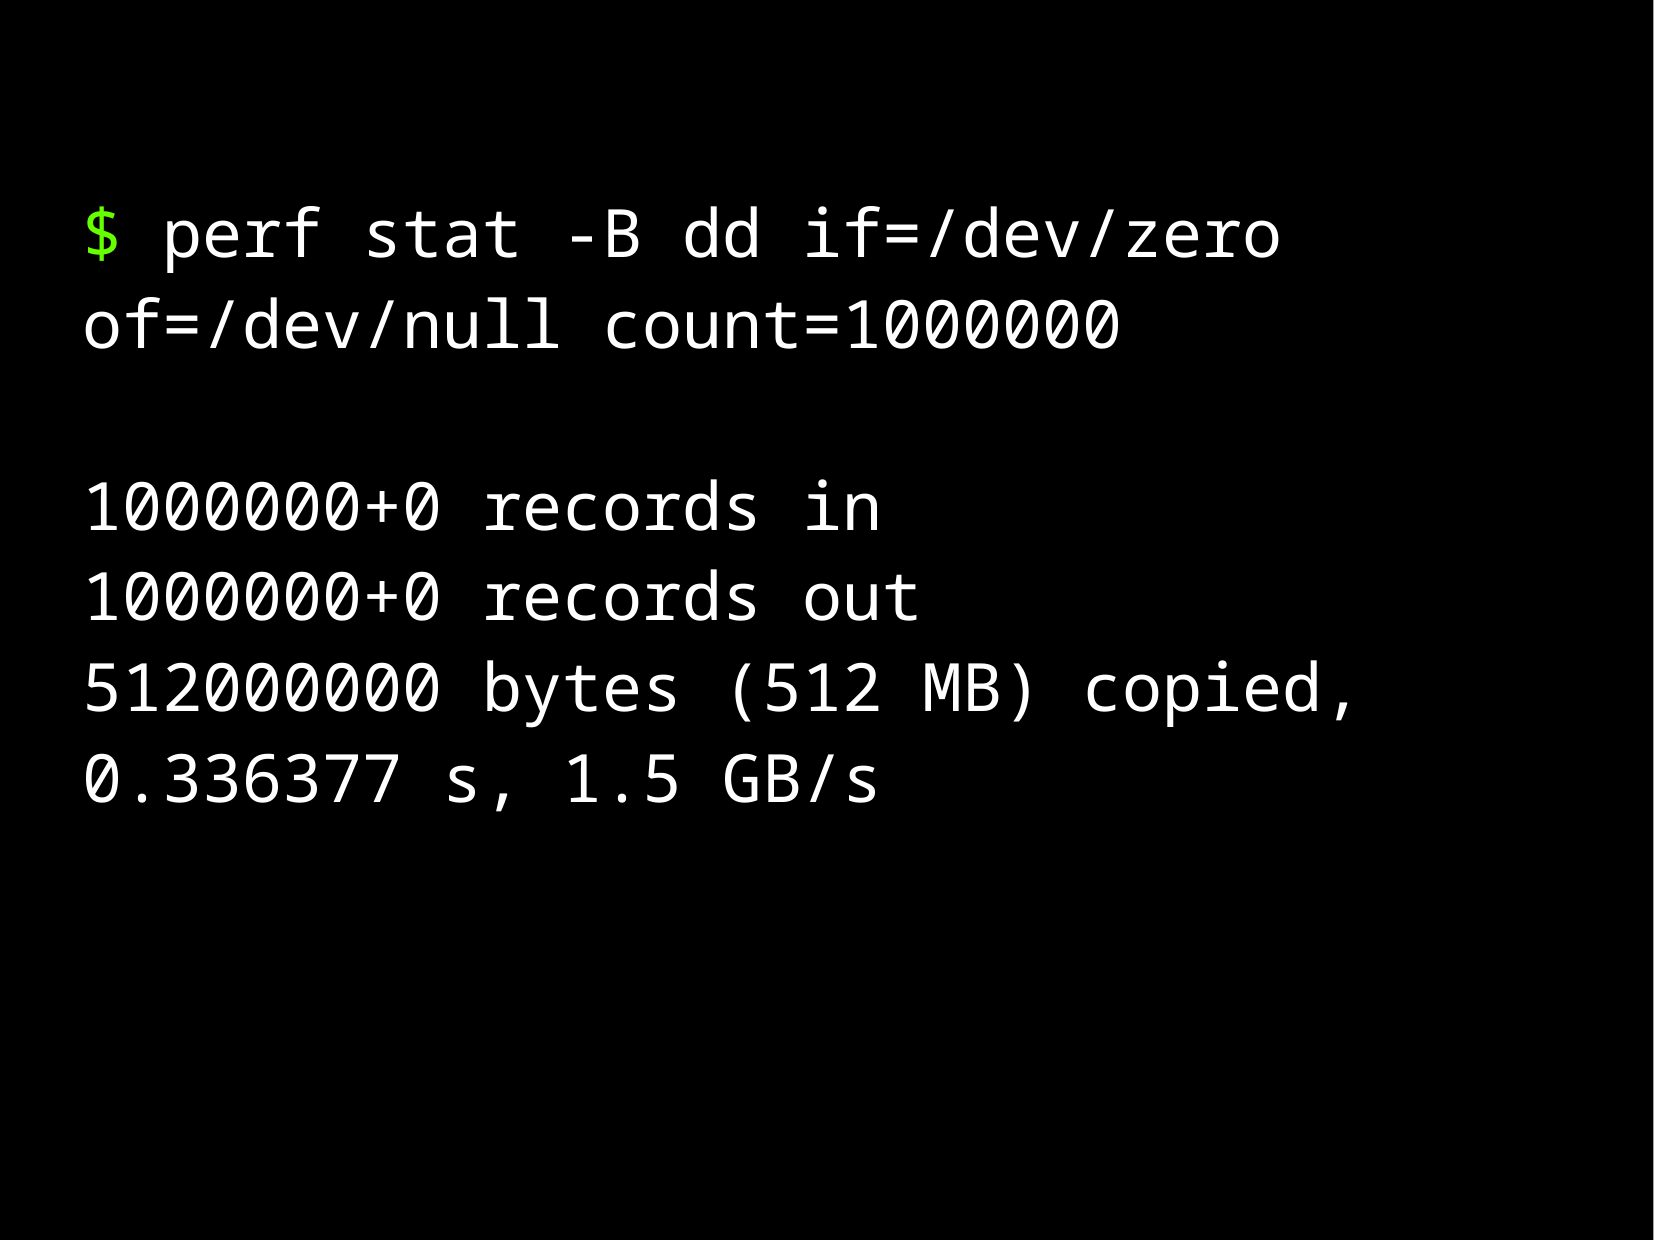

# $ perf stat -B dd if=/dev/zero of=/dev/null count=1000000
1000000+0 records in
1000000+0 records out
512000000 bytes (512 MB) copied, 0.336377 s, 1.5 GB/s